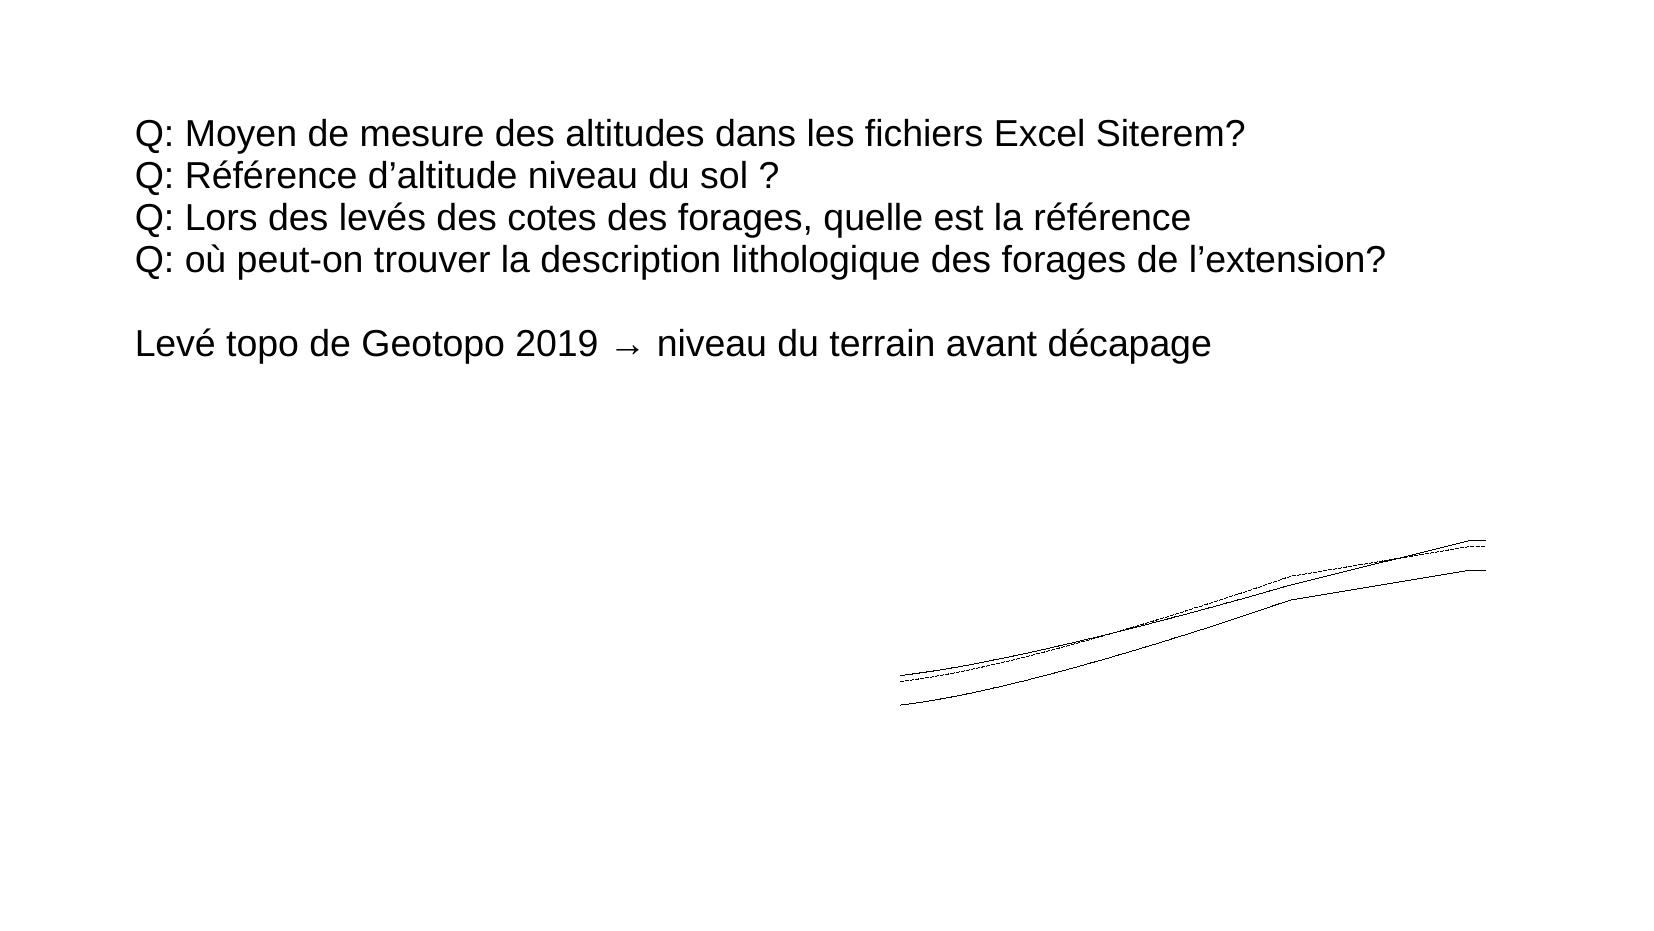

Q: Moyen de mesure des altitudes dans les fichiers Excel Siterem?
Q: Référence d’altitude niveau du sol ?
Q: Lors des levés des cotes des forages, quelle est la référence
Q: où peut-on trouver la description lithologique des forages de l’extension?
Levé topo de Geotopo 2019 → niveau du terrain avant décapage